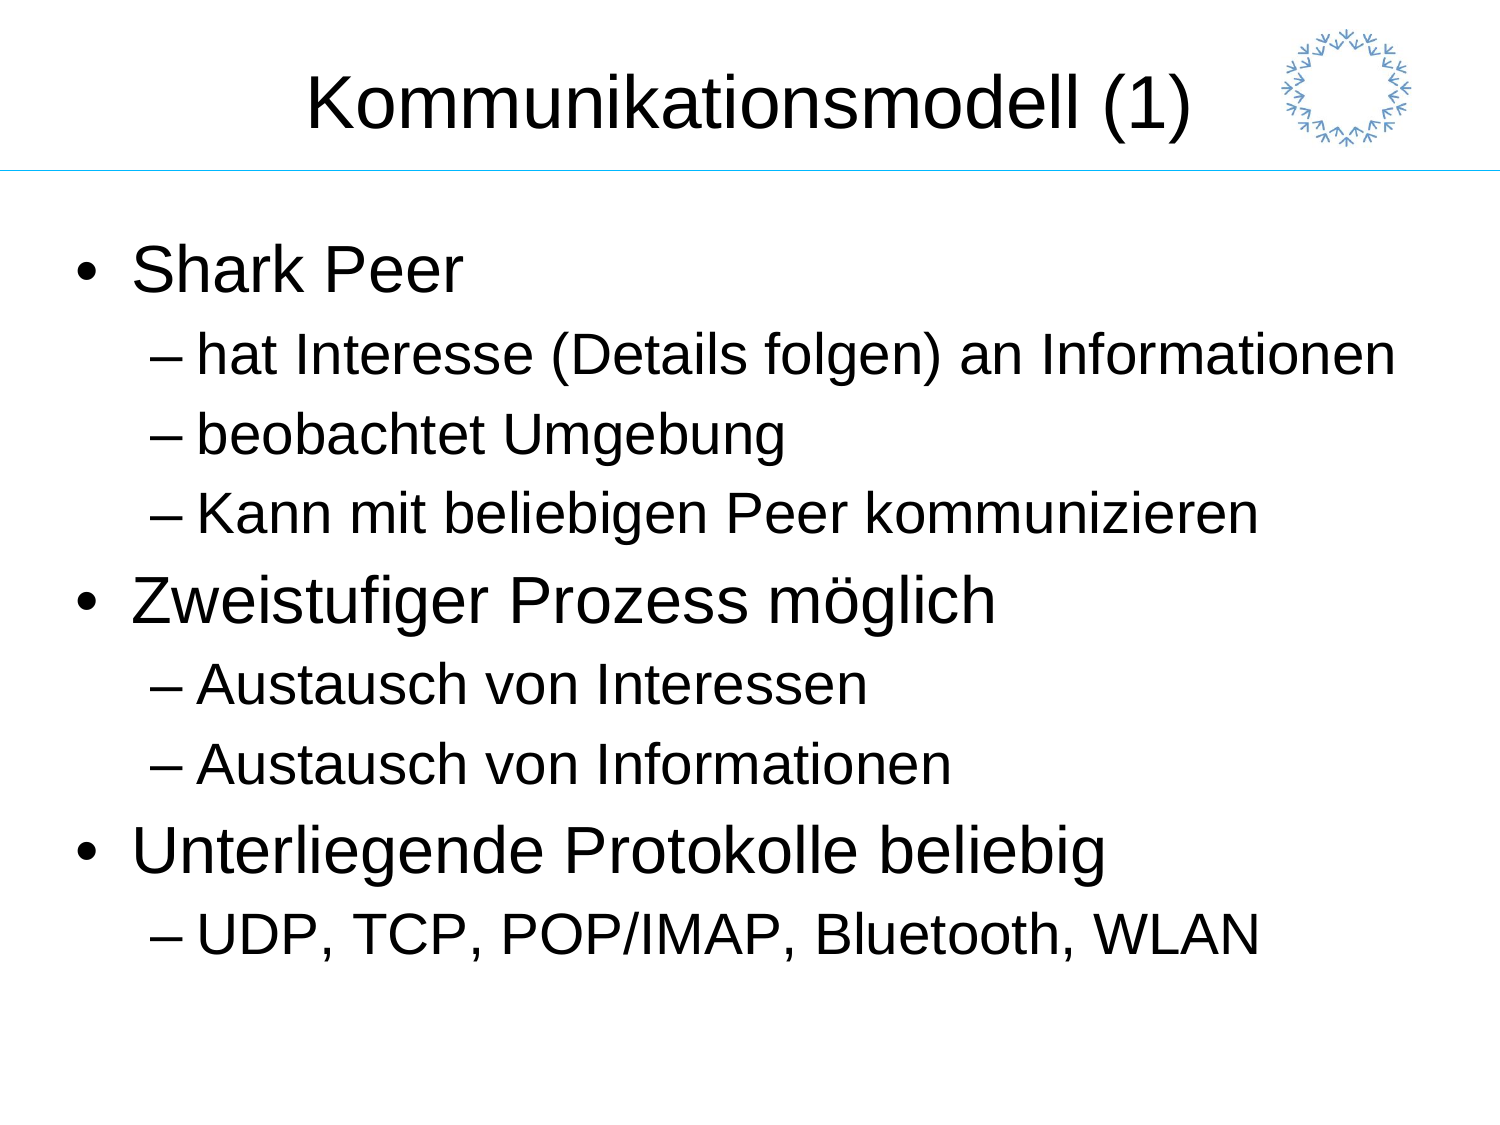

# Kommunikationsmodell (1)
Shark Peer
hat Interesse (Details folgen) an Informationen
beobachtet Umgebung
Kann mit beliebigen Peer kommunizieren
Zweistufiger Prozess möglich
Austausch von Interessen
Austausch von Informationen
Unterliegende Protokolle beliebig
UDP, TCP, POP/IMAP, Bluetooth, WLAN